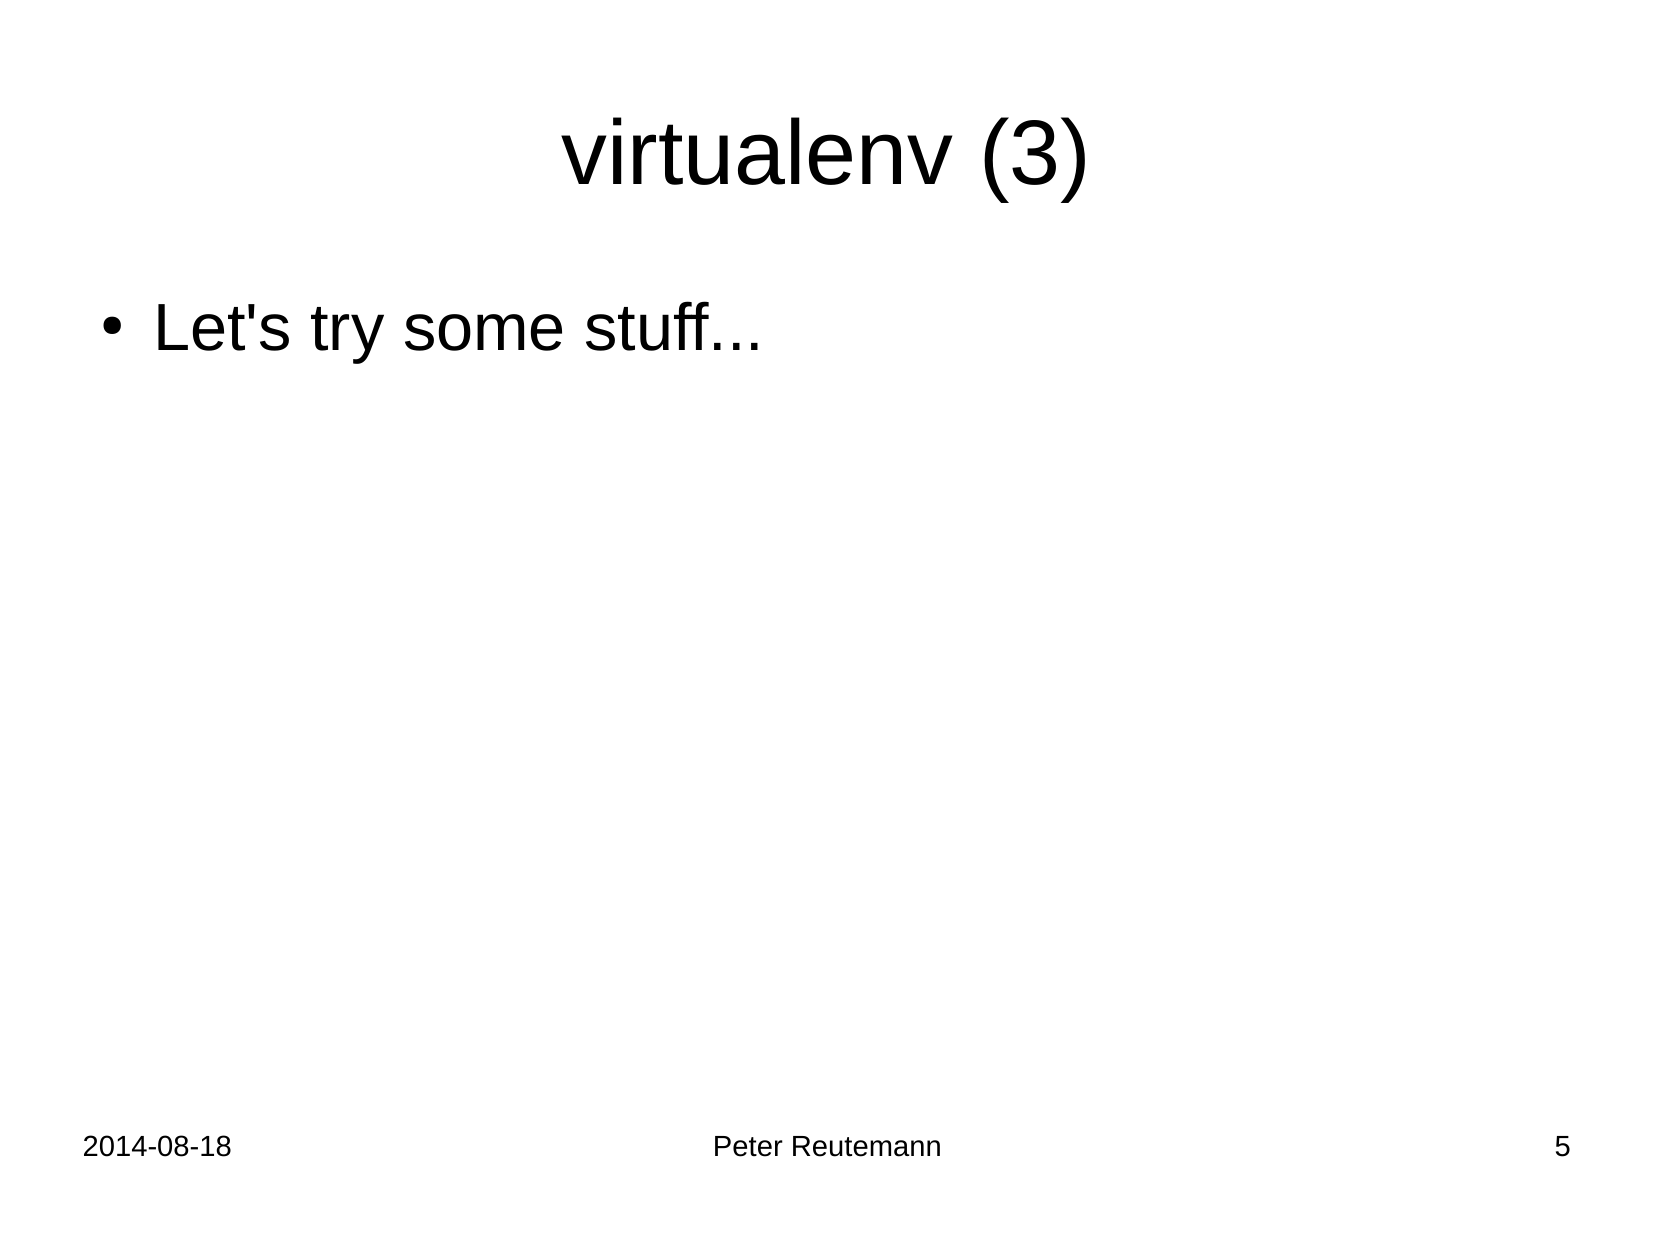

# virtualenv (3)
Let's try some stuff...
2014-08-18
Peter Reutemann
5